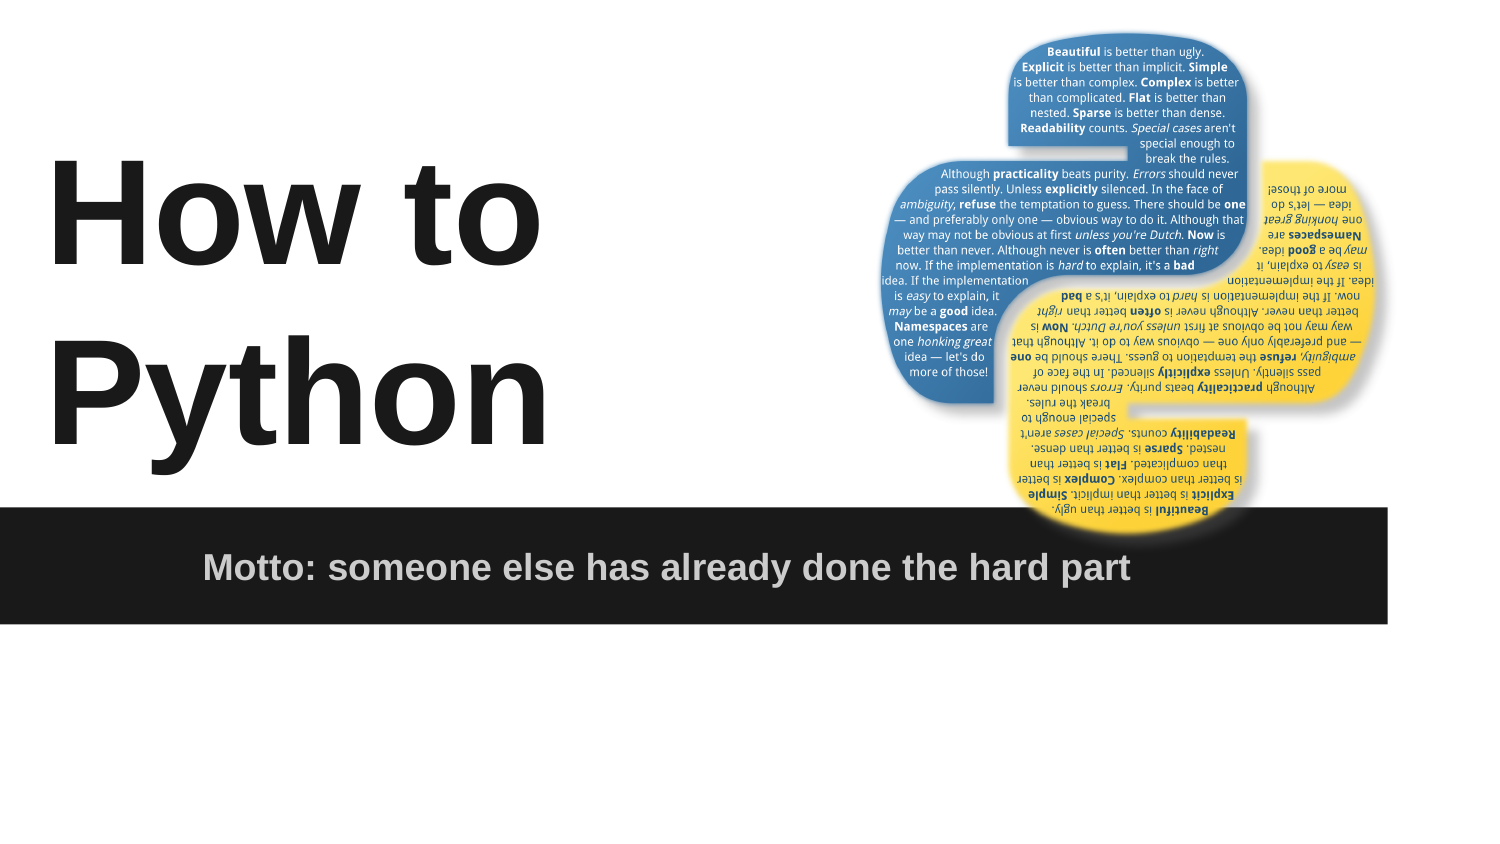

# How to Python
	Motto: someone else has already done the hard part